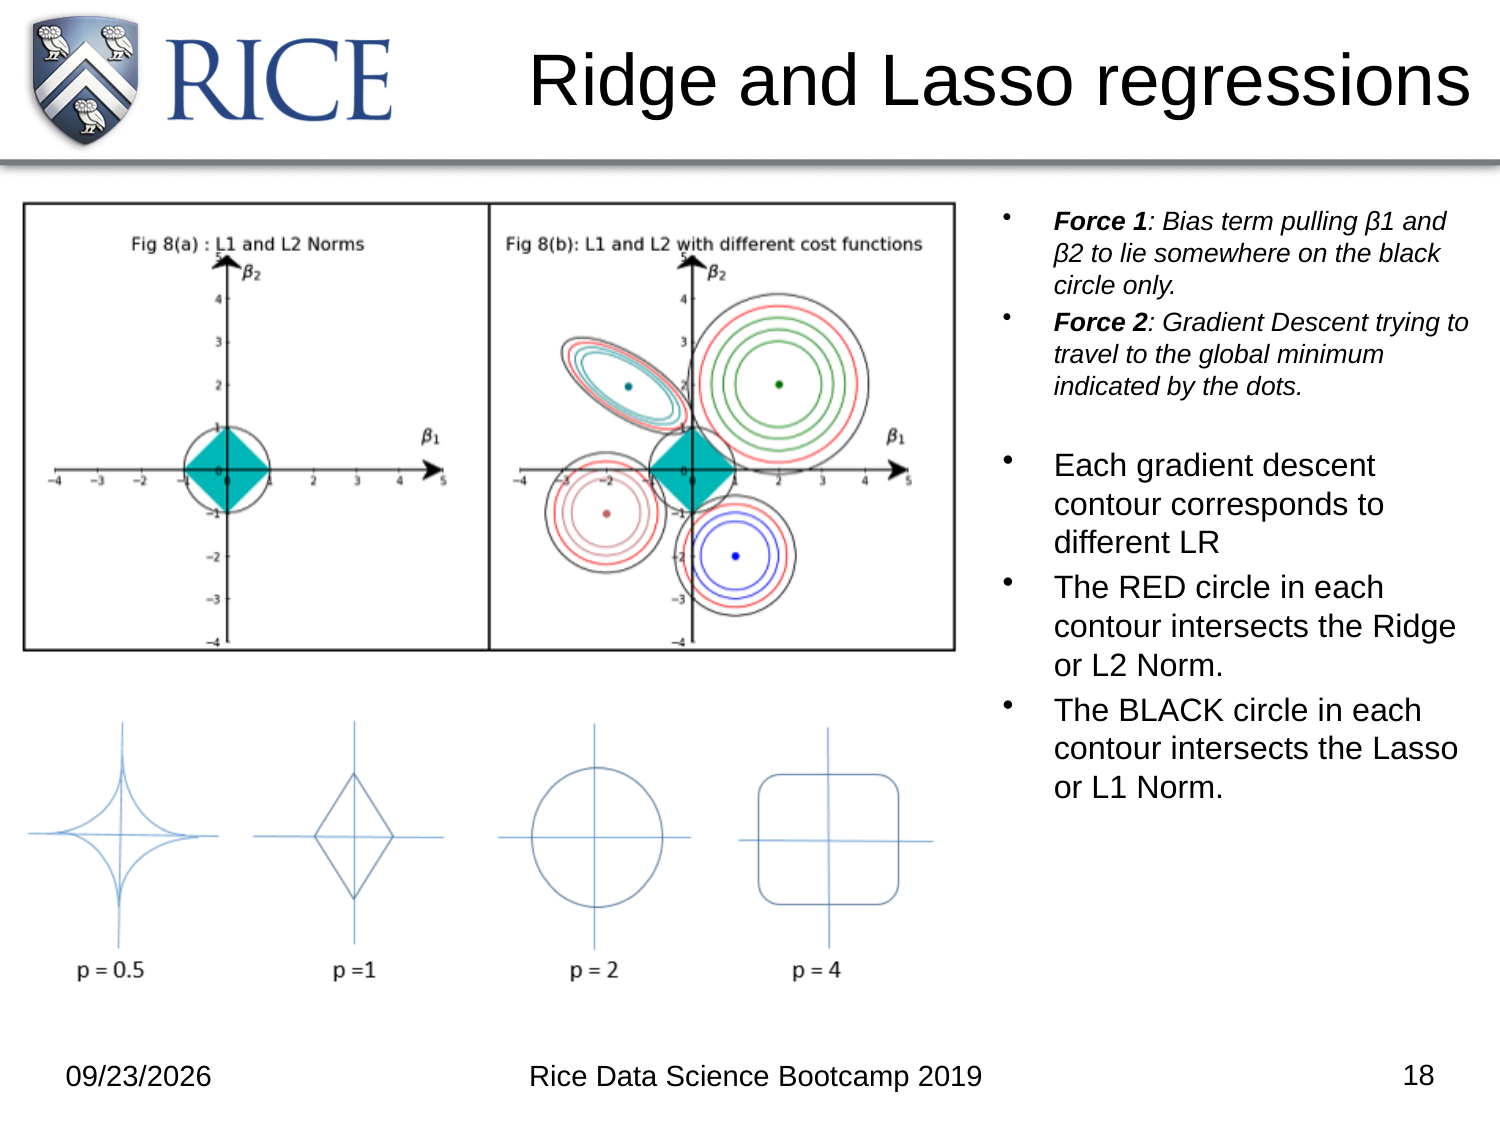

# Ridge and Lasso regressions
Force 1: Bias term pulling β1 and β2 to lie somewhere on the black circle only.
Force 2: Gradient Descent trying to travel to the global minimum indicated by the dots.
Each gradient descent contour corresponds to different LR
The RED circle in each contour intersects the Ridge or L2 Norm.
The BLACK circle in each contour intersects the Lasso or L1 Norm.
Rice Data Science Bootcamp 2019